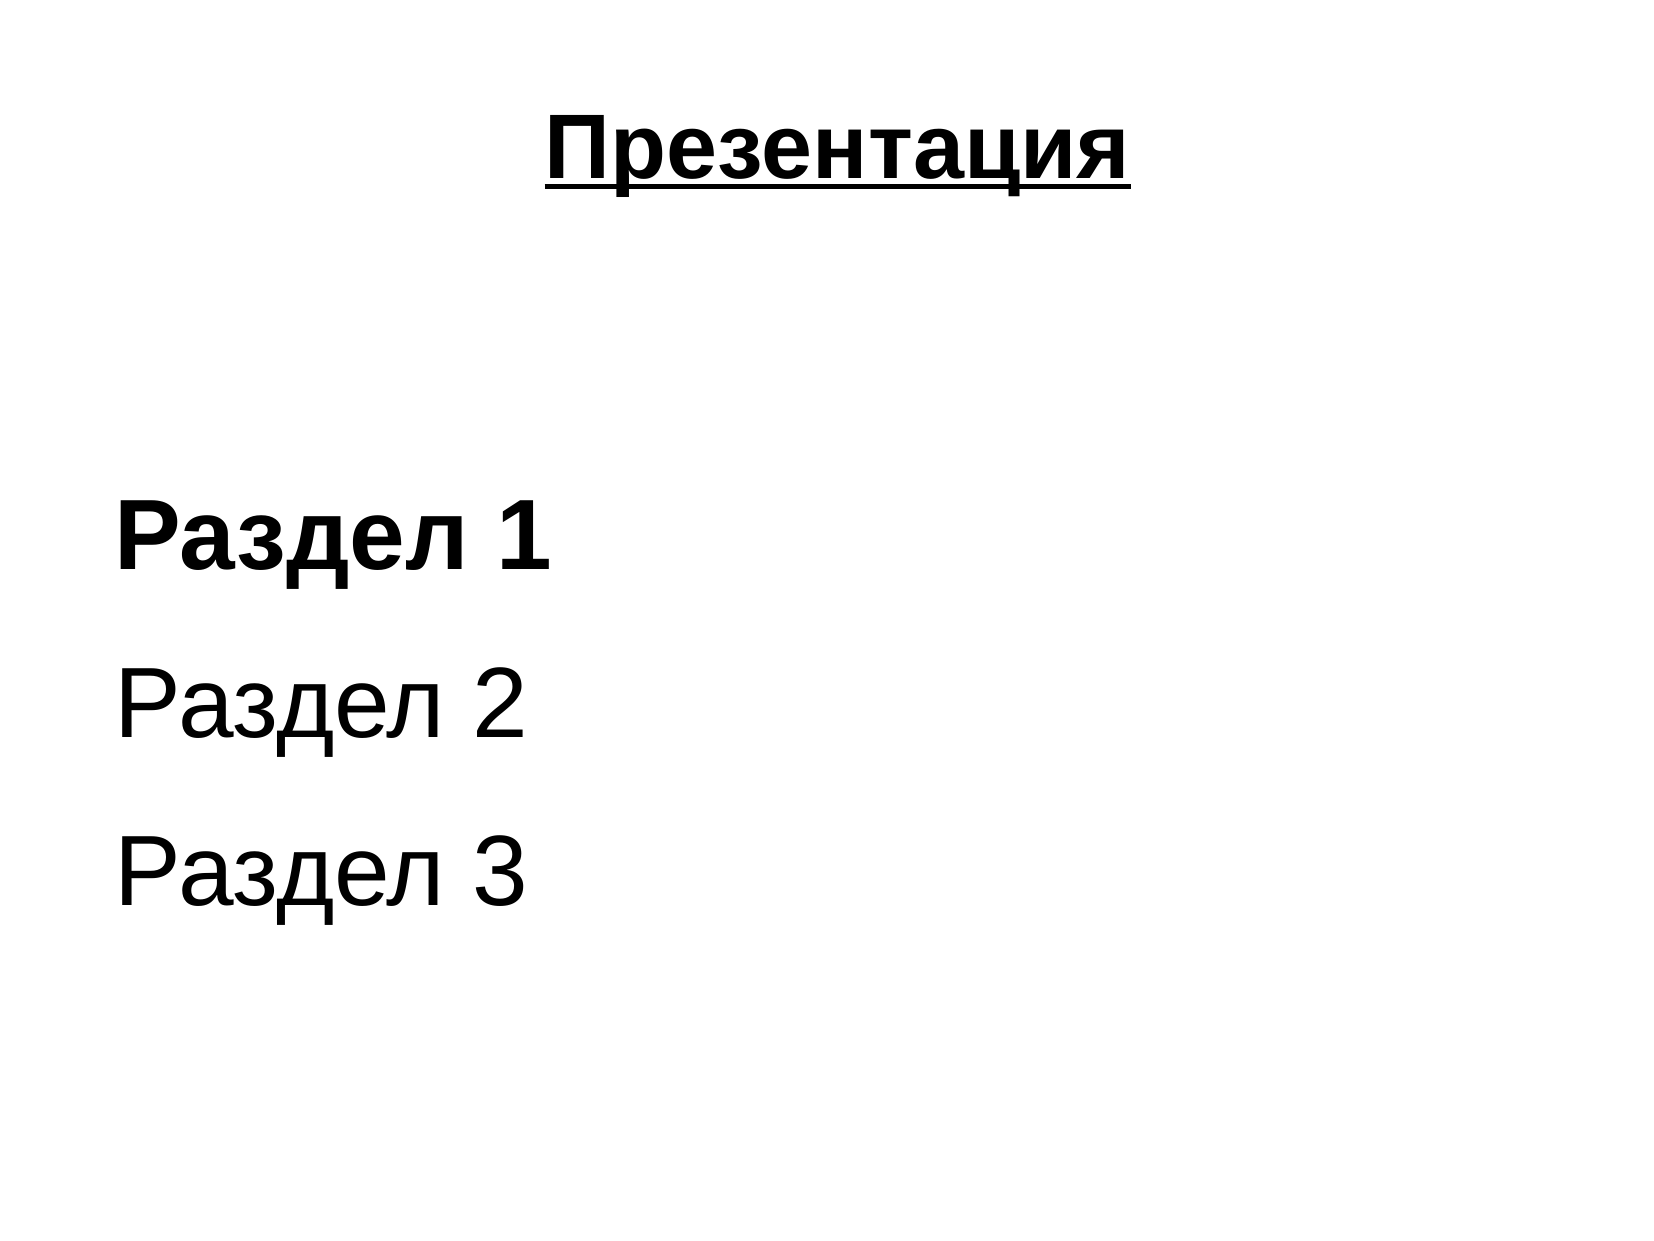

# Презентация
 Раздел 1
 Раздел 2
 Раздел 3
Александр Дымо <alexander@linguistics.mk.ua> Как делать презентацию. НУК, 21.11.2008